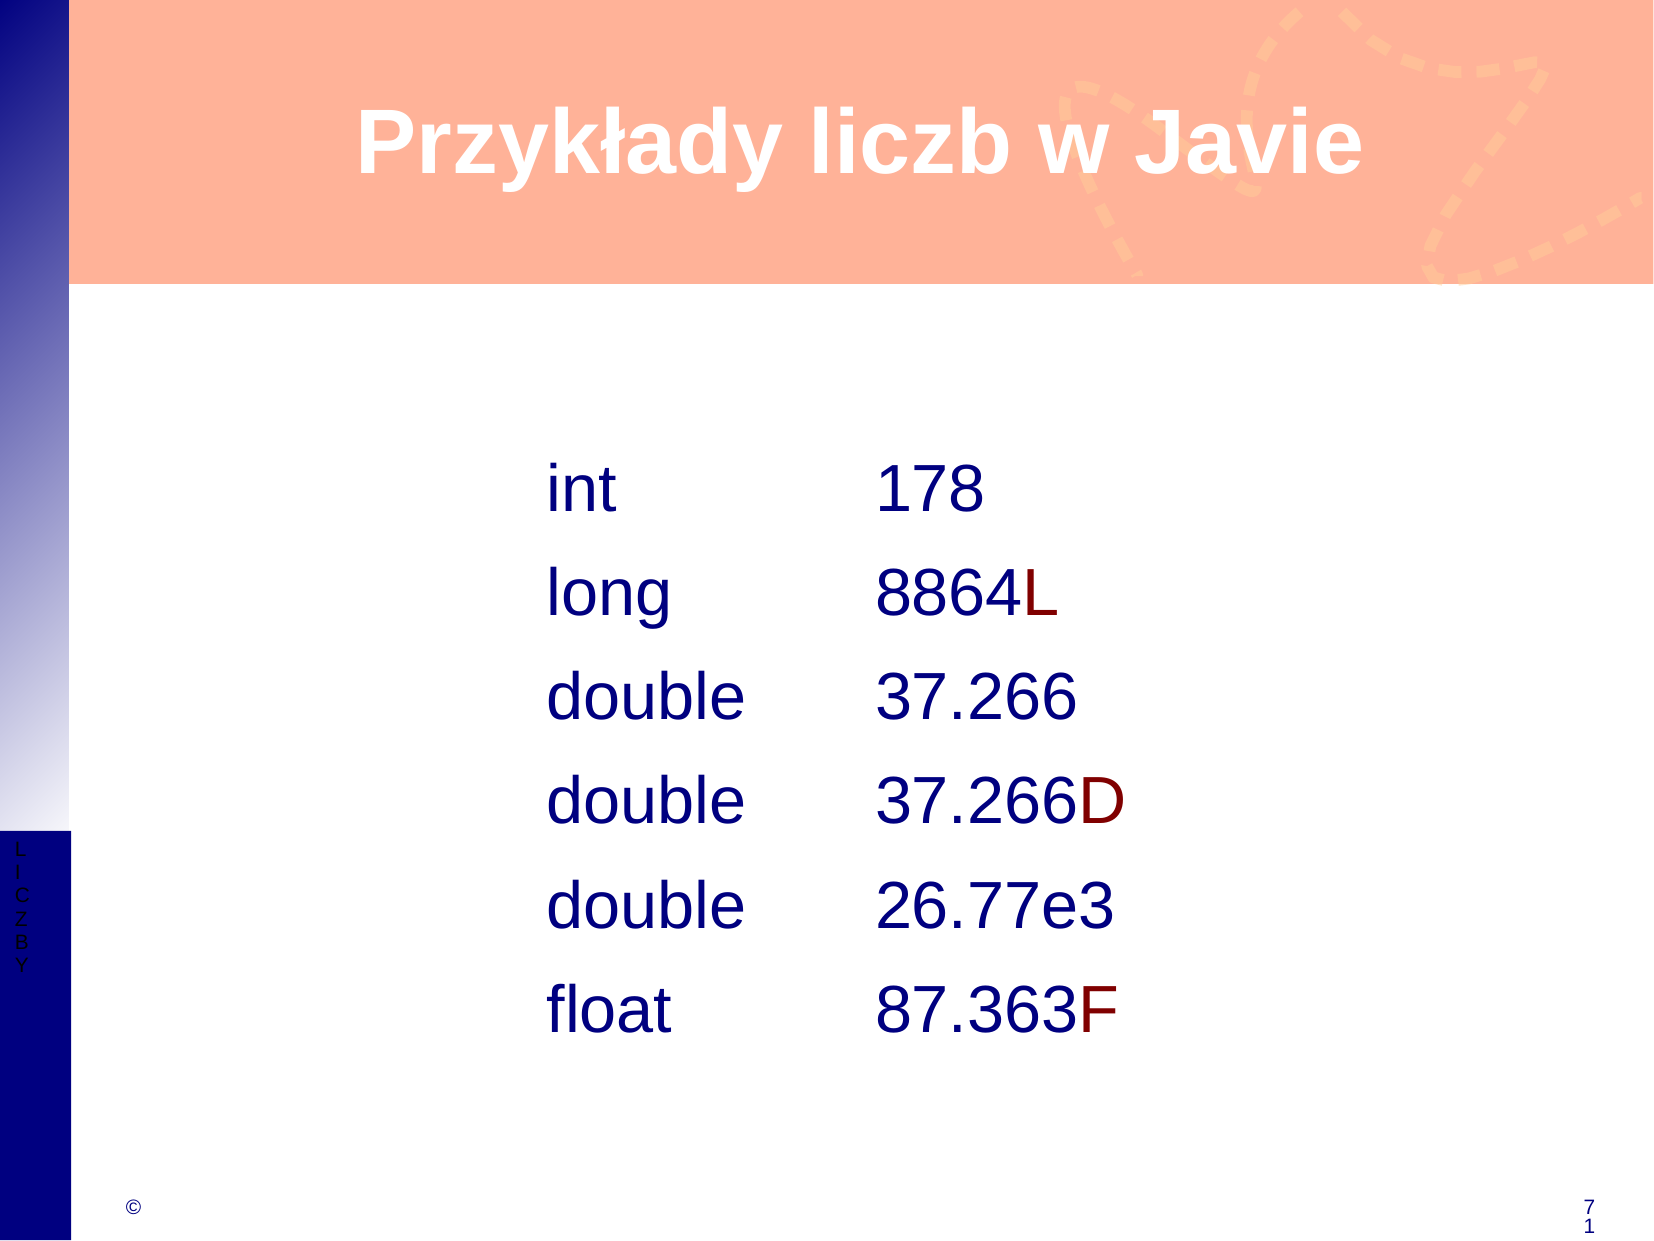

# Przykłady liczb w Javie
int	178
long	8864L
double	37.266
double 	37.266D
double 	26.77e3
float	87.363F
L
I
C
Z
B
Y